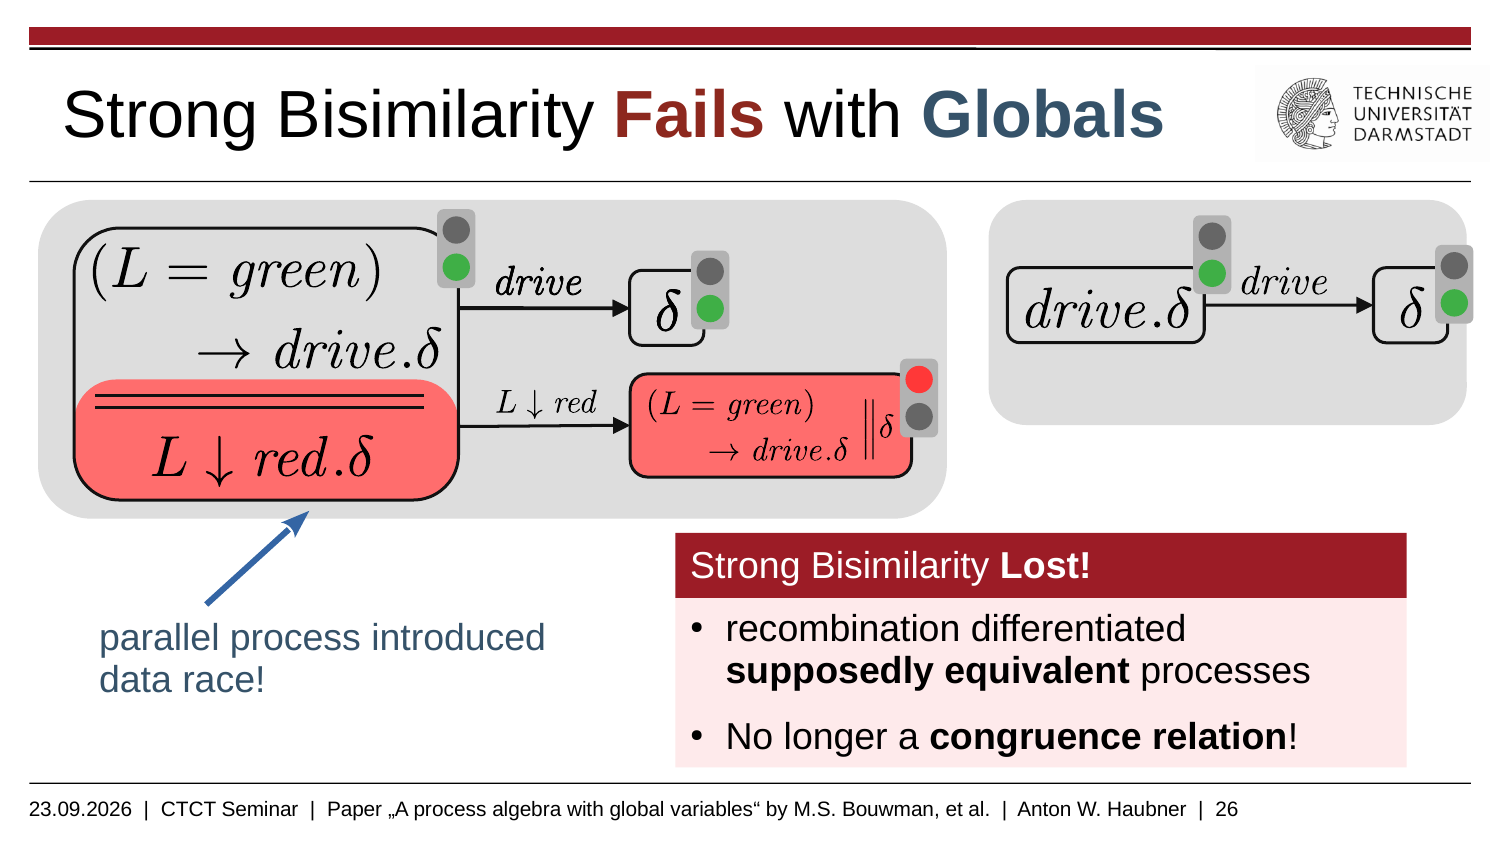

# Strong Bisimilarity Fails with Globals
Strong Bisimilarity Lost!
recombination differentiated supposedly equivalent processes
No longer a congruence relation!
parallel process introduced
data race!